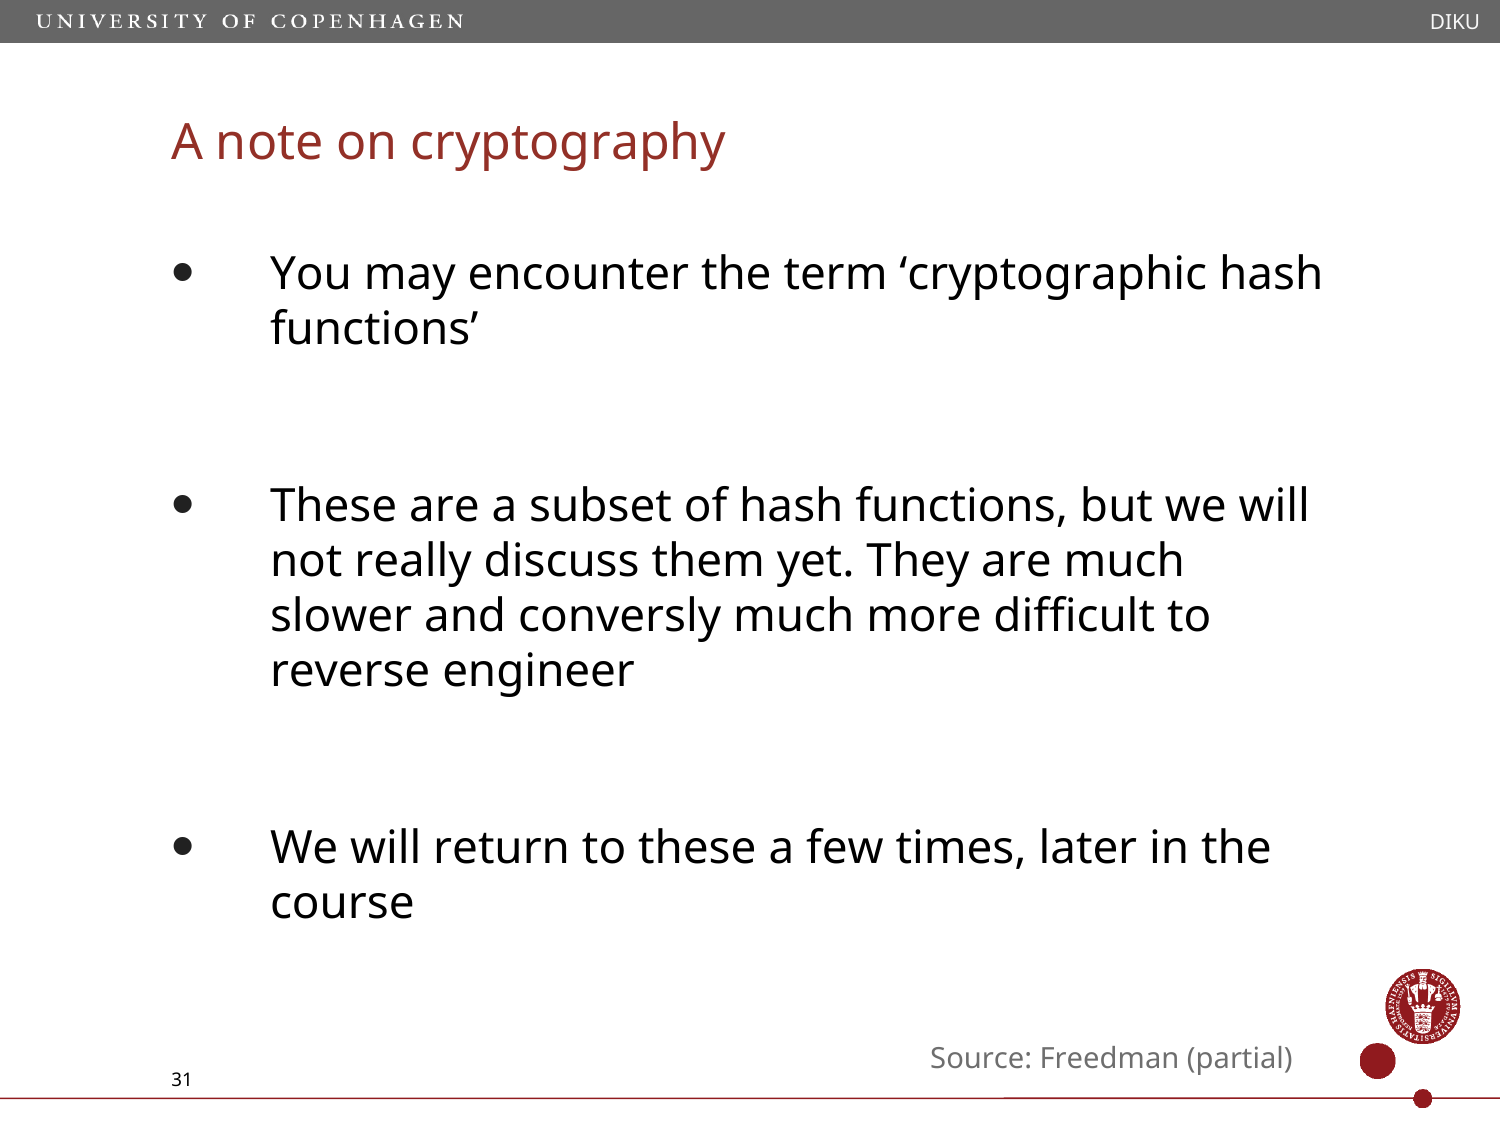

DIKU
A note on cryptography
You may encounter the term ‘cryptographic hash functions’
These are a subset of hash functions, but we will not really discuss them yet. They are much slower and conversly much more difficult to reverse engineer
We will return to these a few times, later in the course
Source: Freedman (partial)